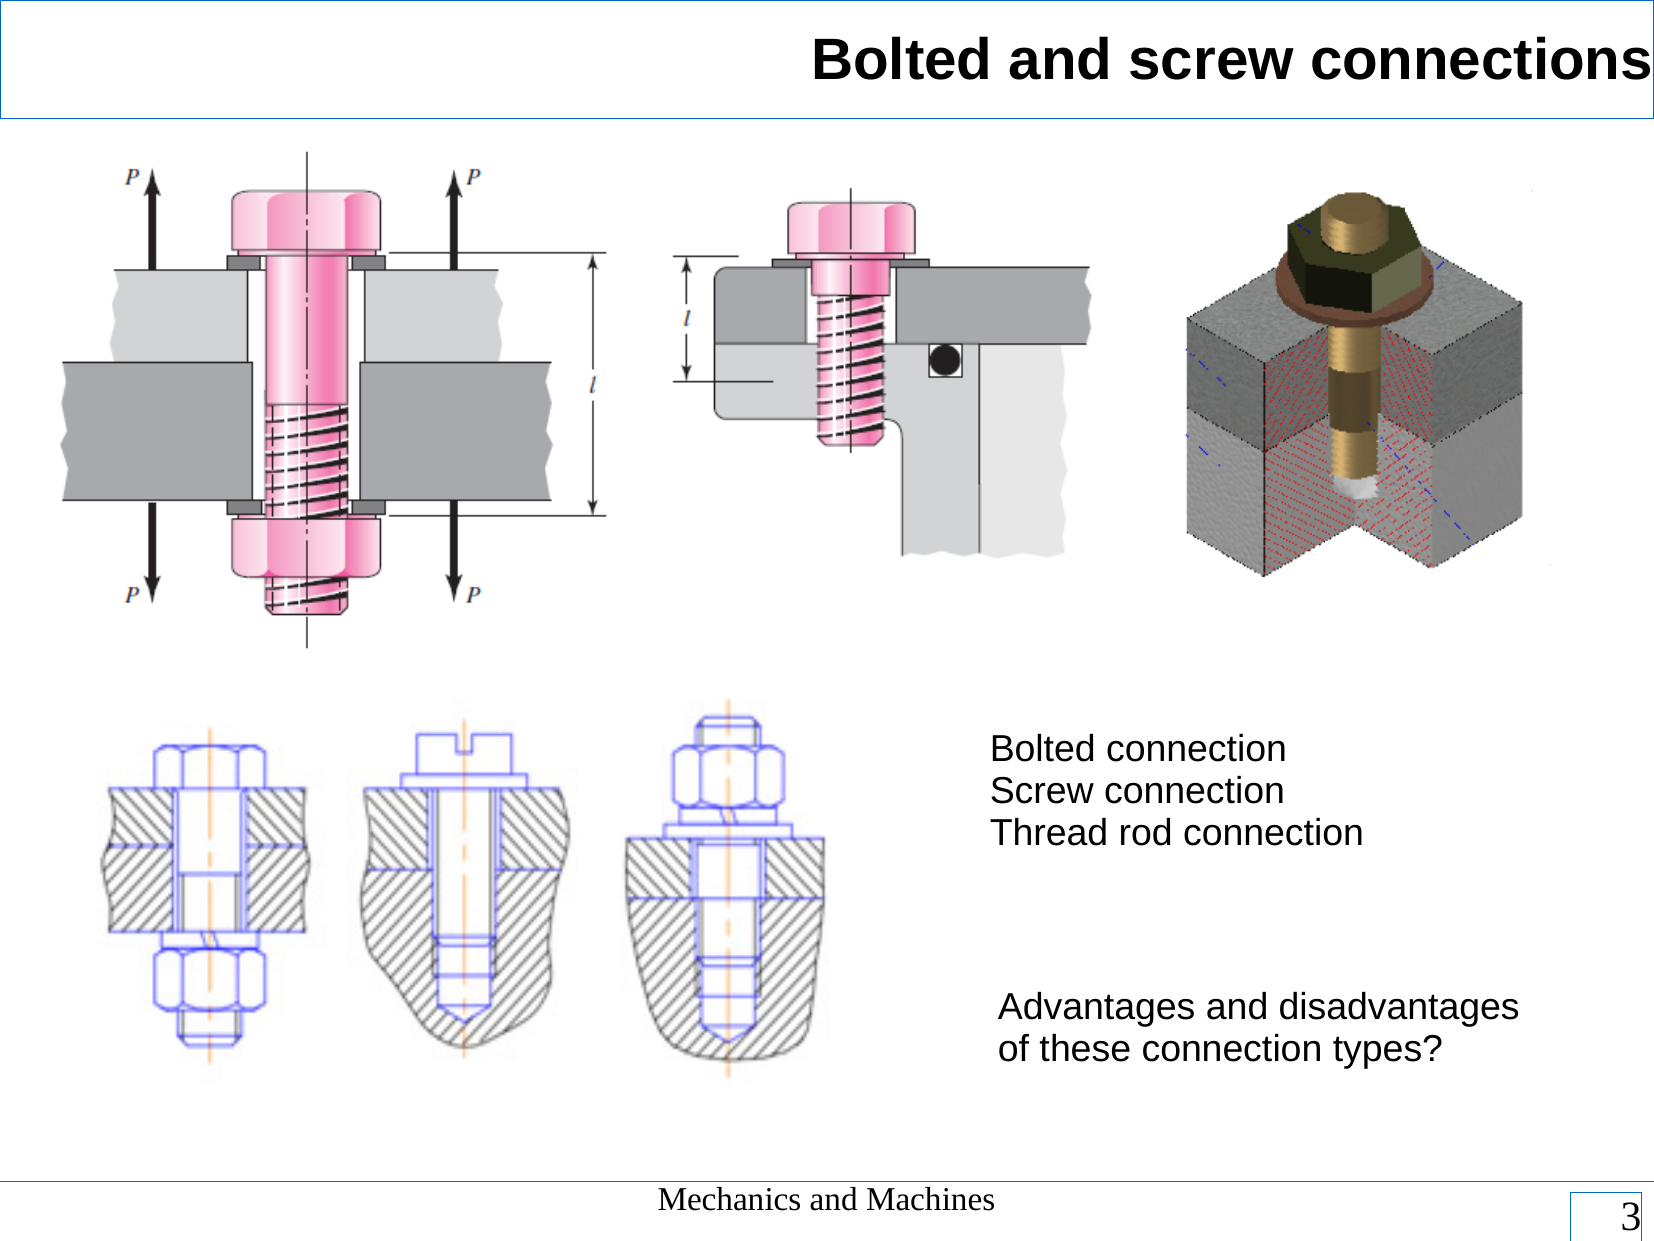

# Bolted and screw connections
Bolted connection
Screw connection
Thread rod connection
Advantages and disadvantages
of these connection types?
Mechanics and Machines
3